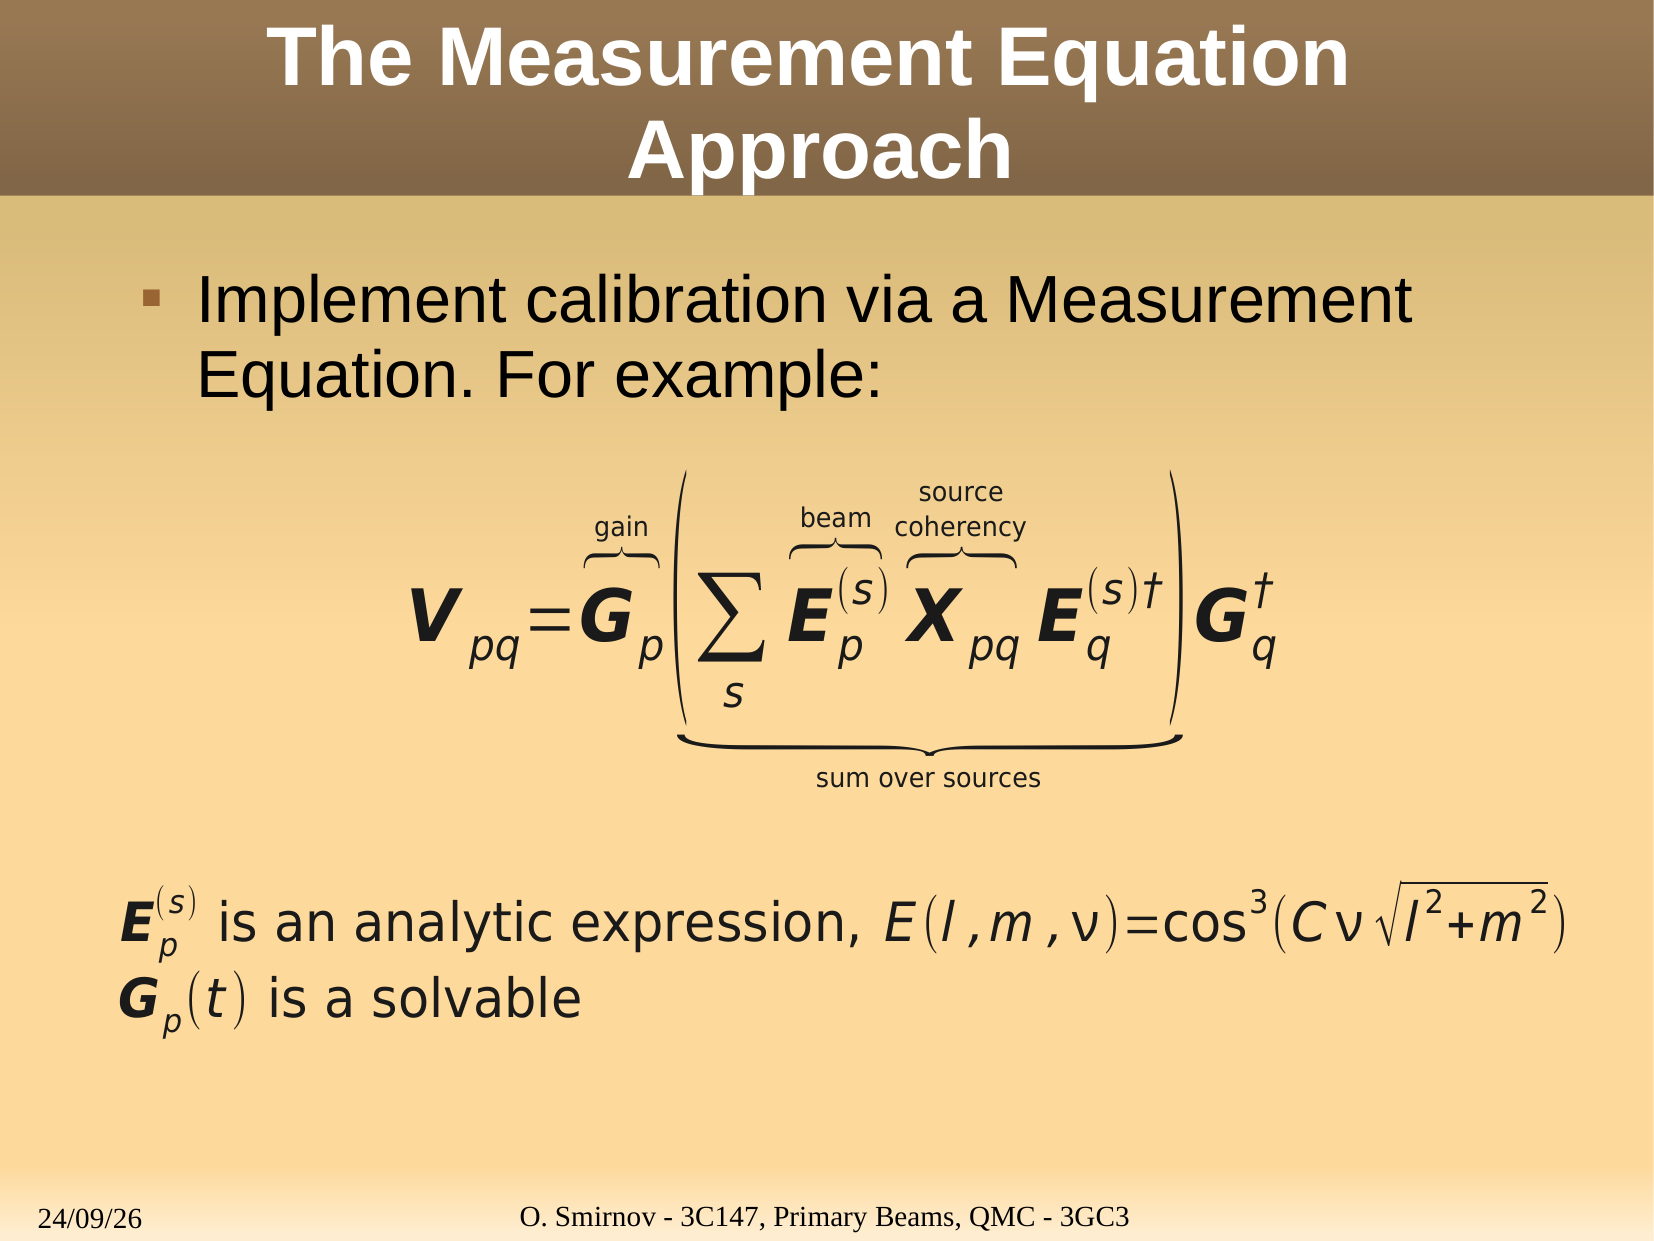

# The Measurement Equation Approach
Implement calibration via a Measurement Equation. For example:
O. Smirnov - 3C147, Primary Beams, QMC - 3GC3